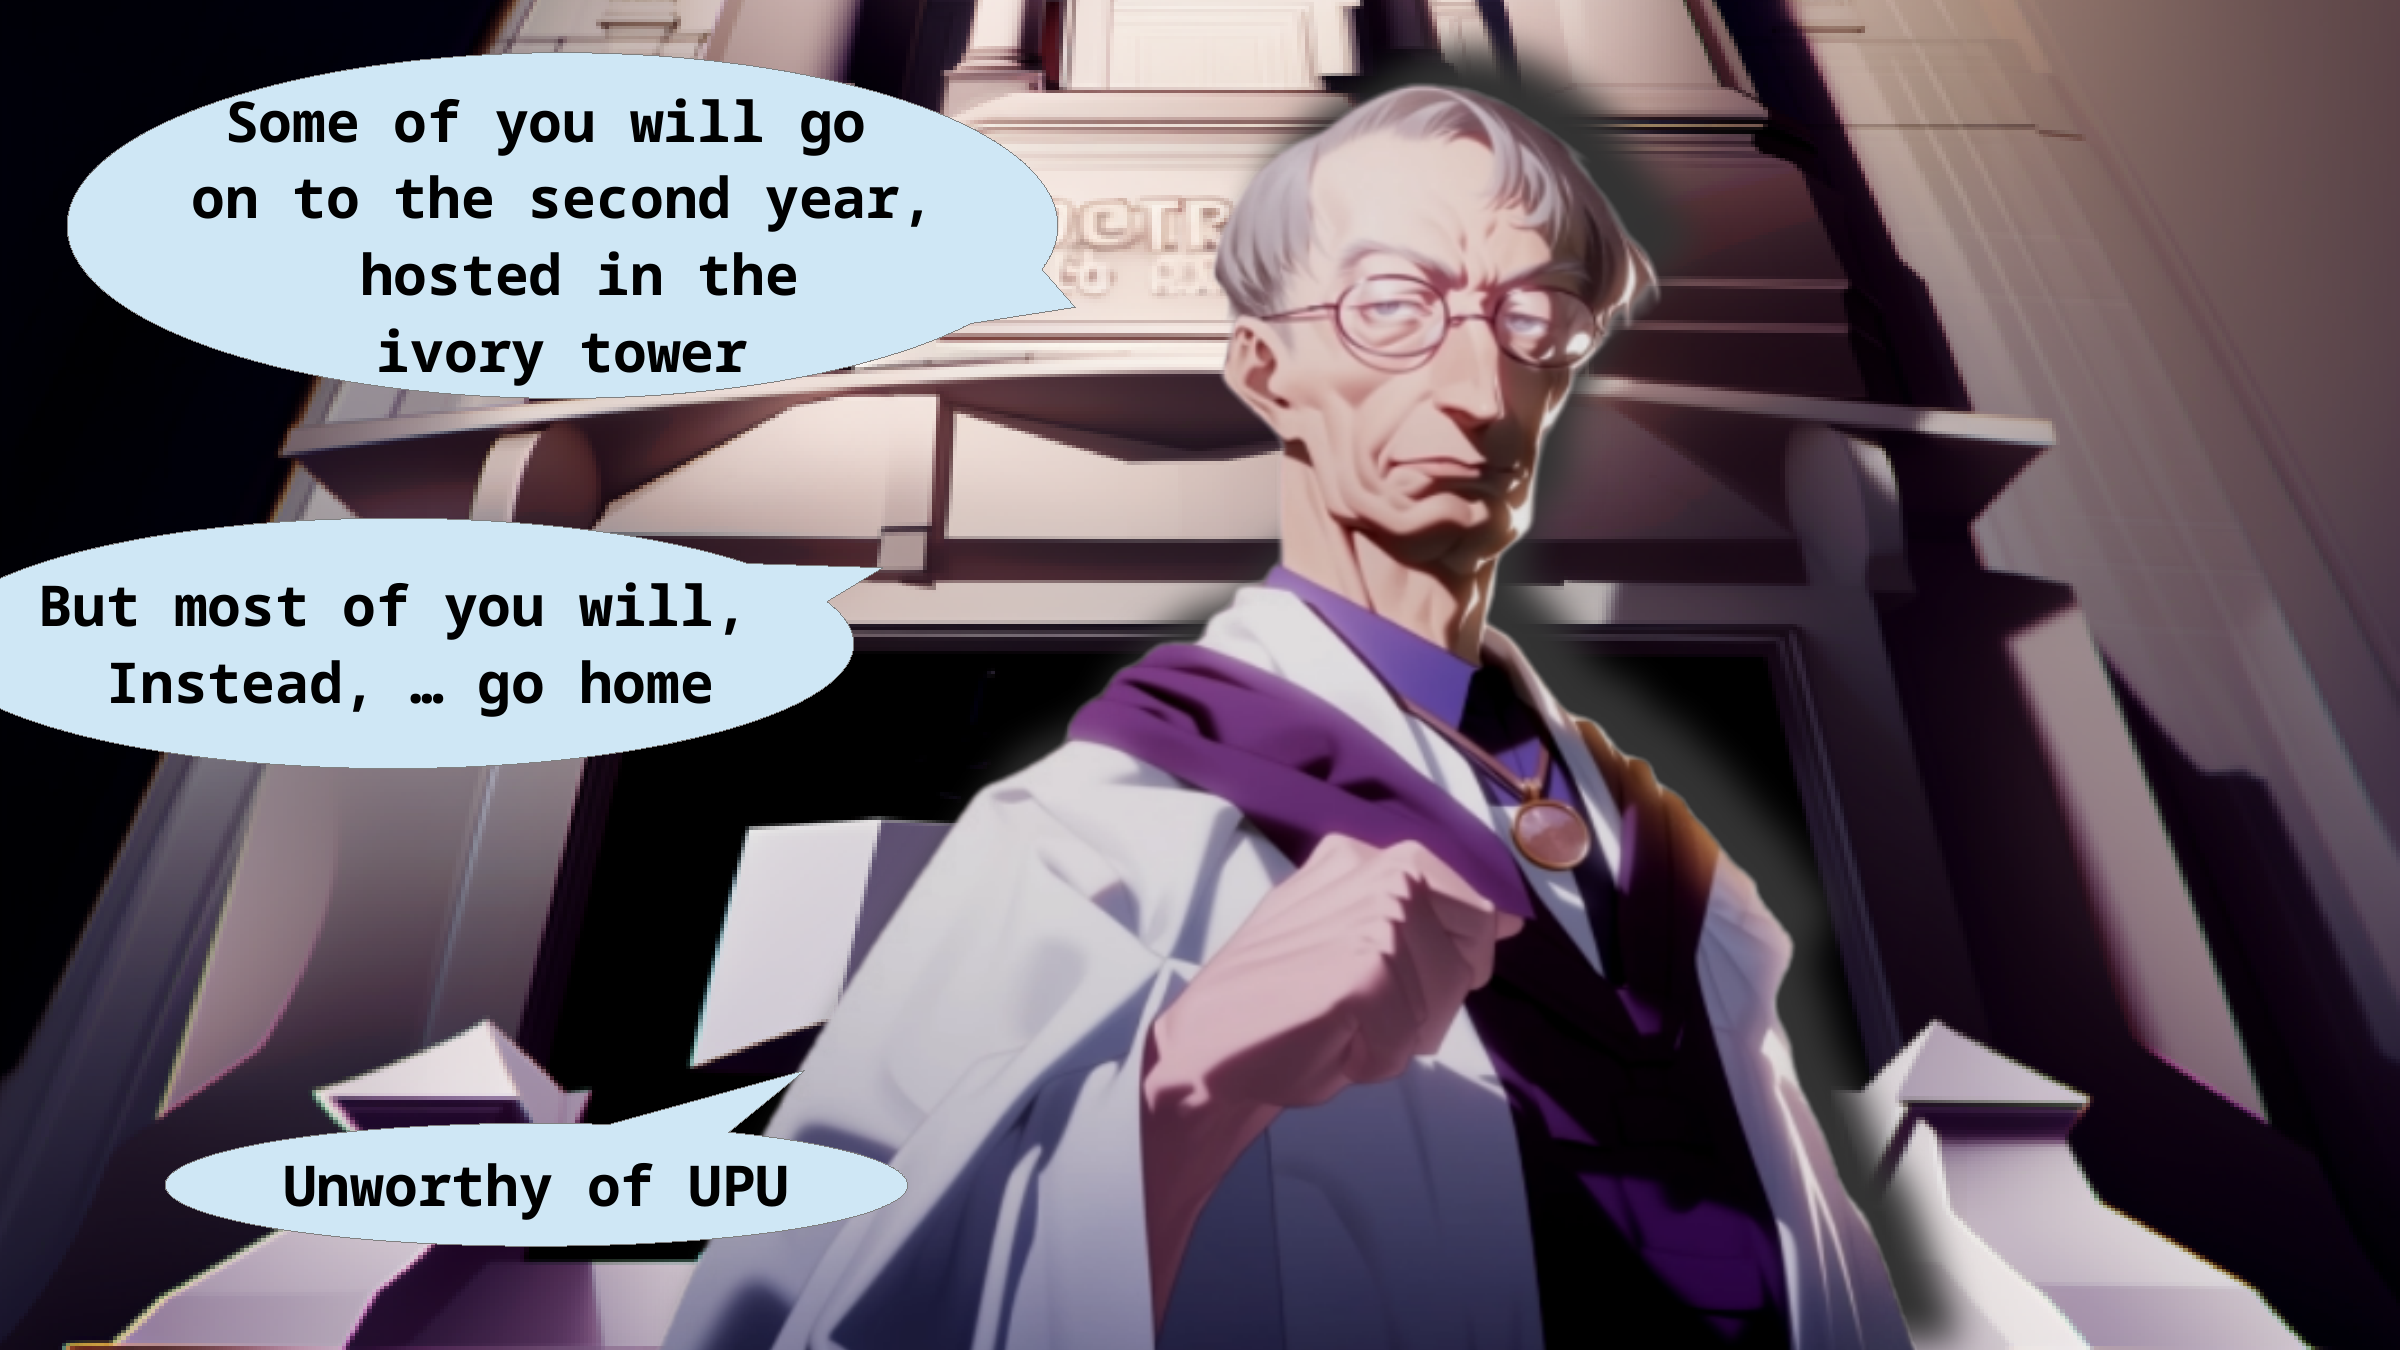

Some of you will go
on to the second year,
 hosted in the
ivory tower
But most of you will,
 Instead, … go home
Unworthy of UPU